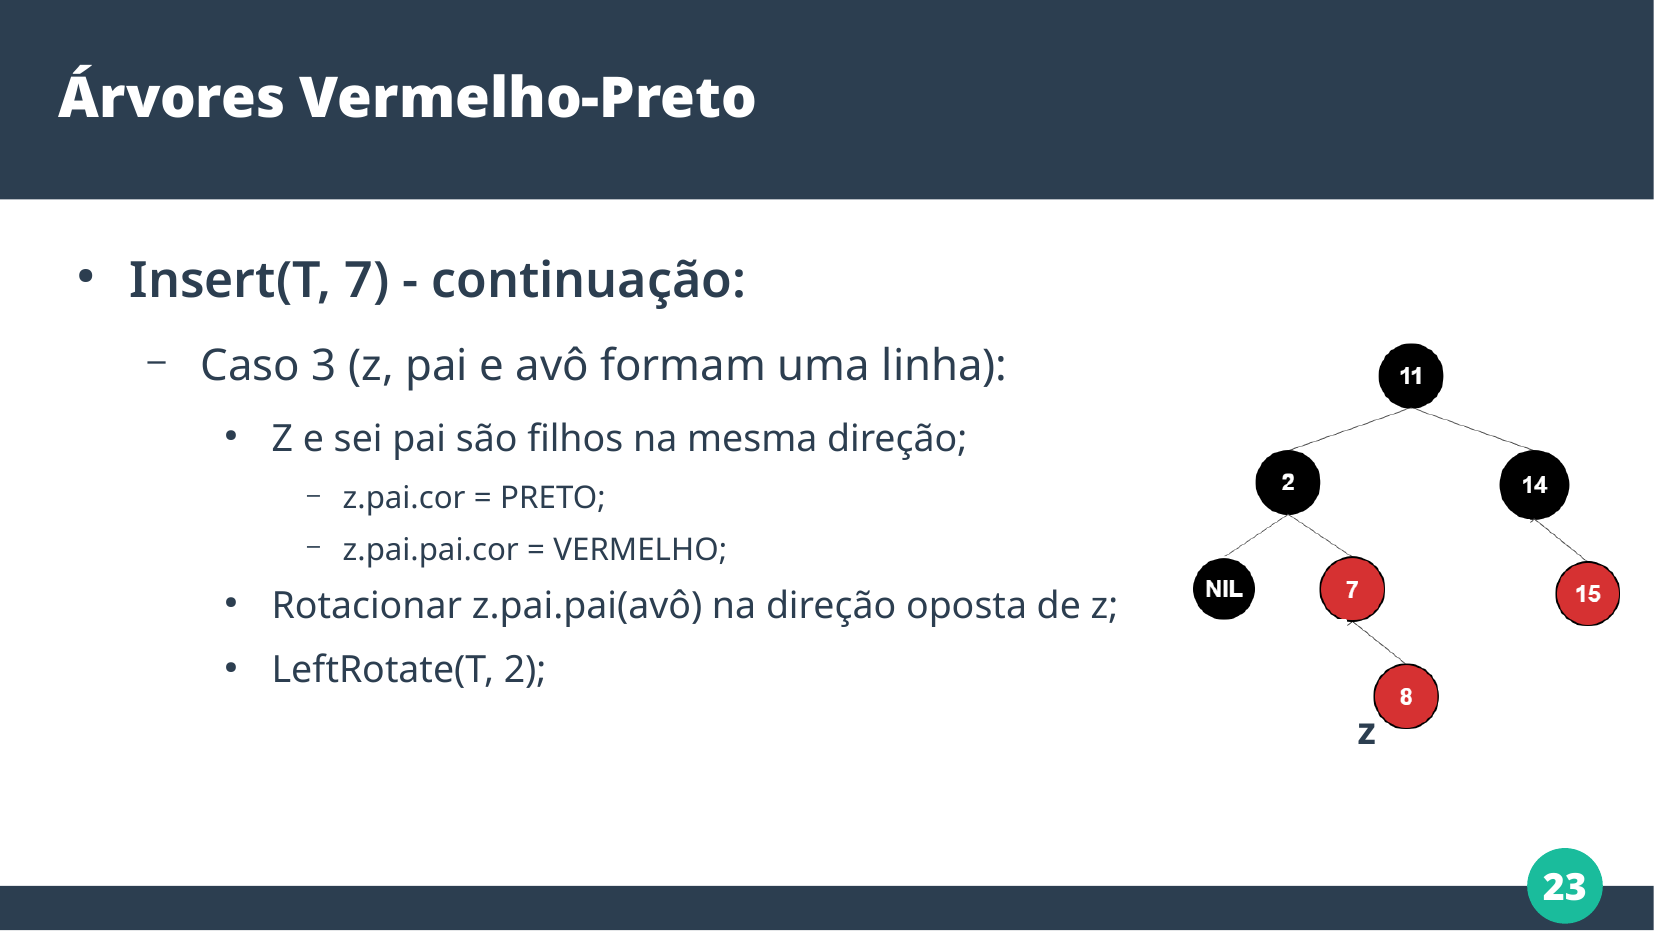

# Árvores Vermelho-Preto
Insert(T, 7) - continuação:
Caso 3 (z, pai e avô formam uma linha):
Z e sei pai são filhos na mesma direção;
z.pai.cor = PRETO;
z.pai.pai.cor = VERMELHO;
Rotacionar z.pai.pai(avô) na direção oposta de z;
LeftRotate(T, 2);
z